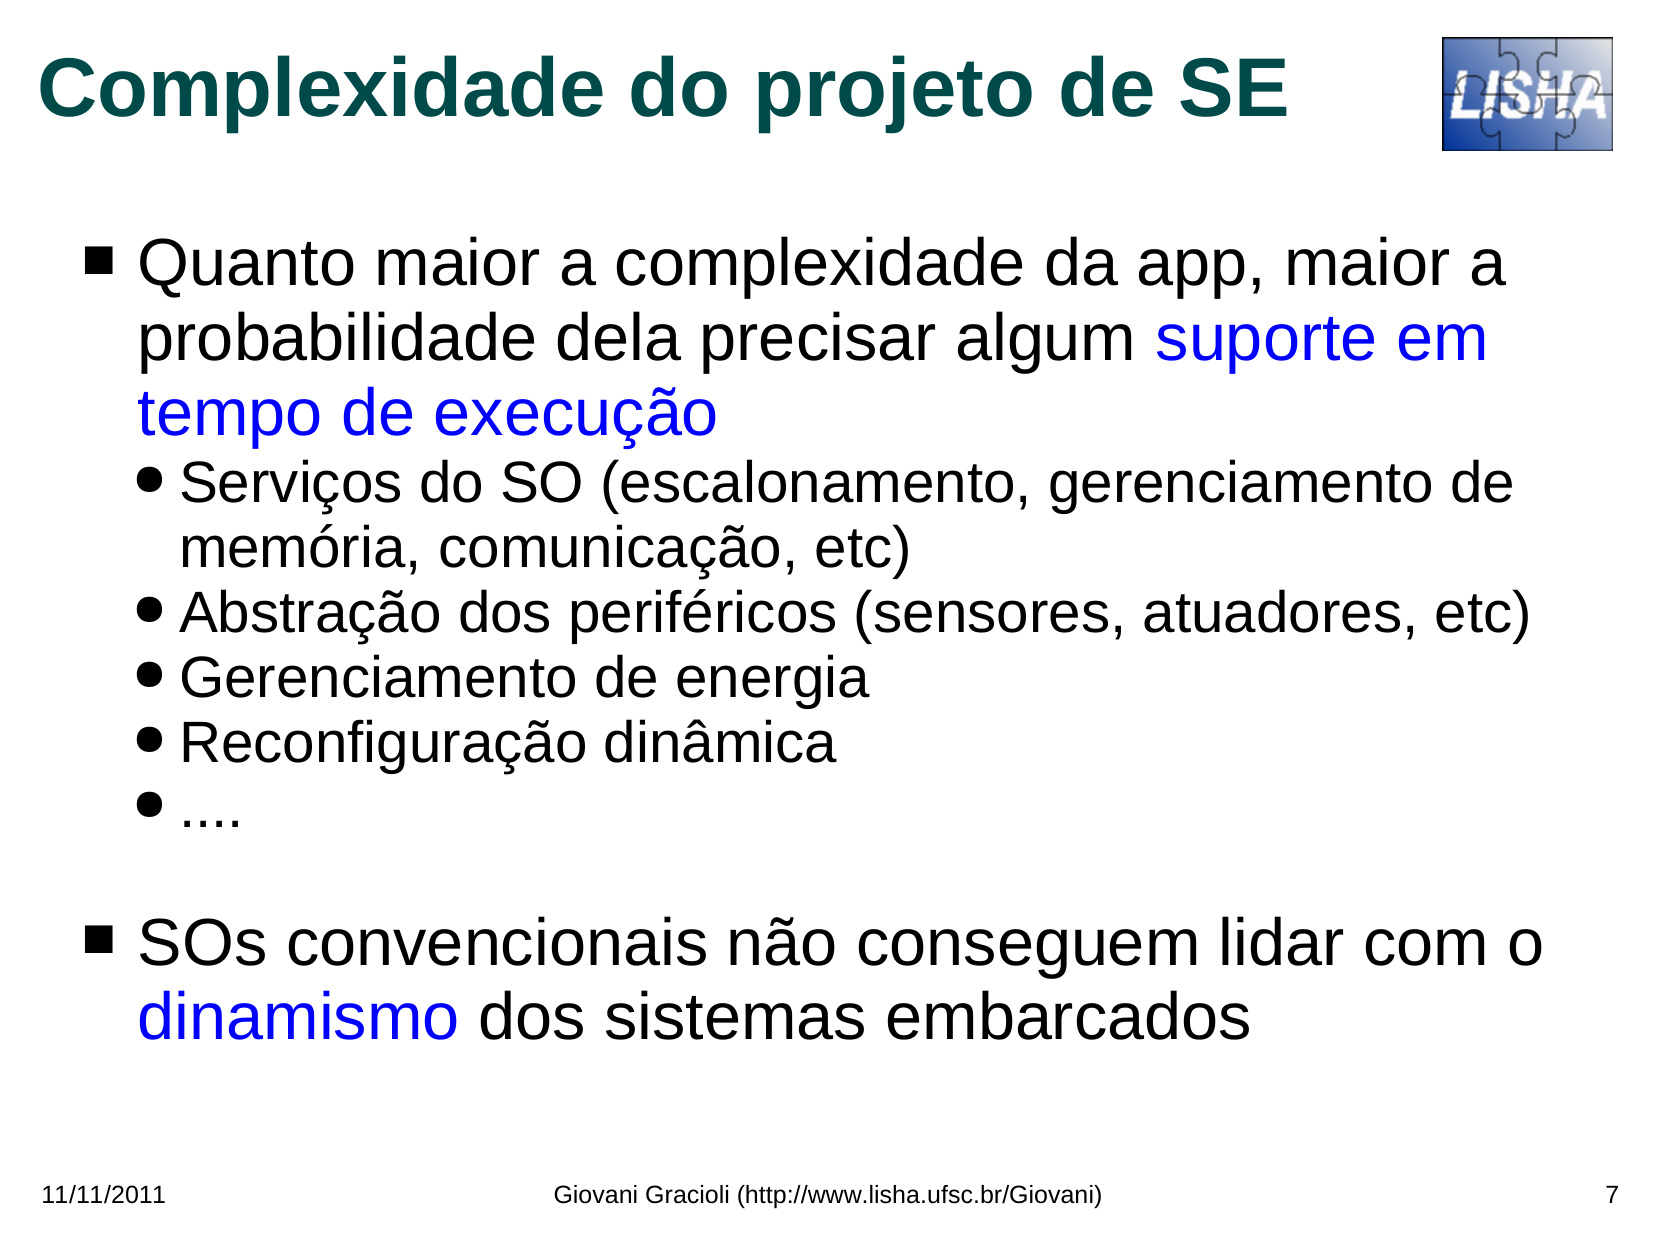

# Complexidade do projeto de SE
Quanto maior a complexidade da app, maior a probabilidade dela precisar algum suporte em tempo de execução
Serviços do SO (escalonamento, gerenciamento de memória, comunicação, etc)
Abstração dos periféricos (sensores, atuadores, etc)
Gerenciamento de energia
Reconfiguração dinâmica
....
SOs convencionais não conseguem lidar com o dinamismo dos sistemas embarcados